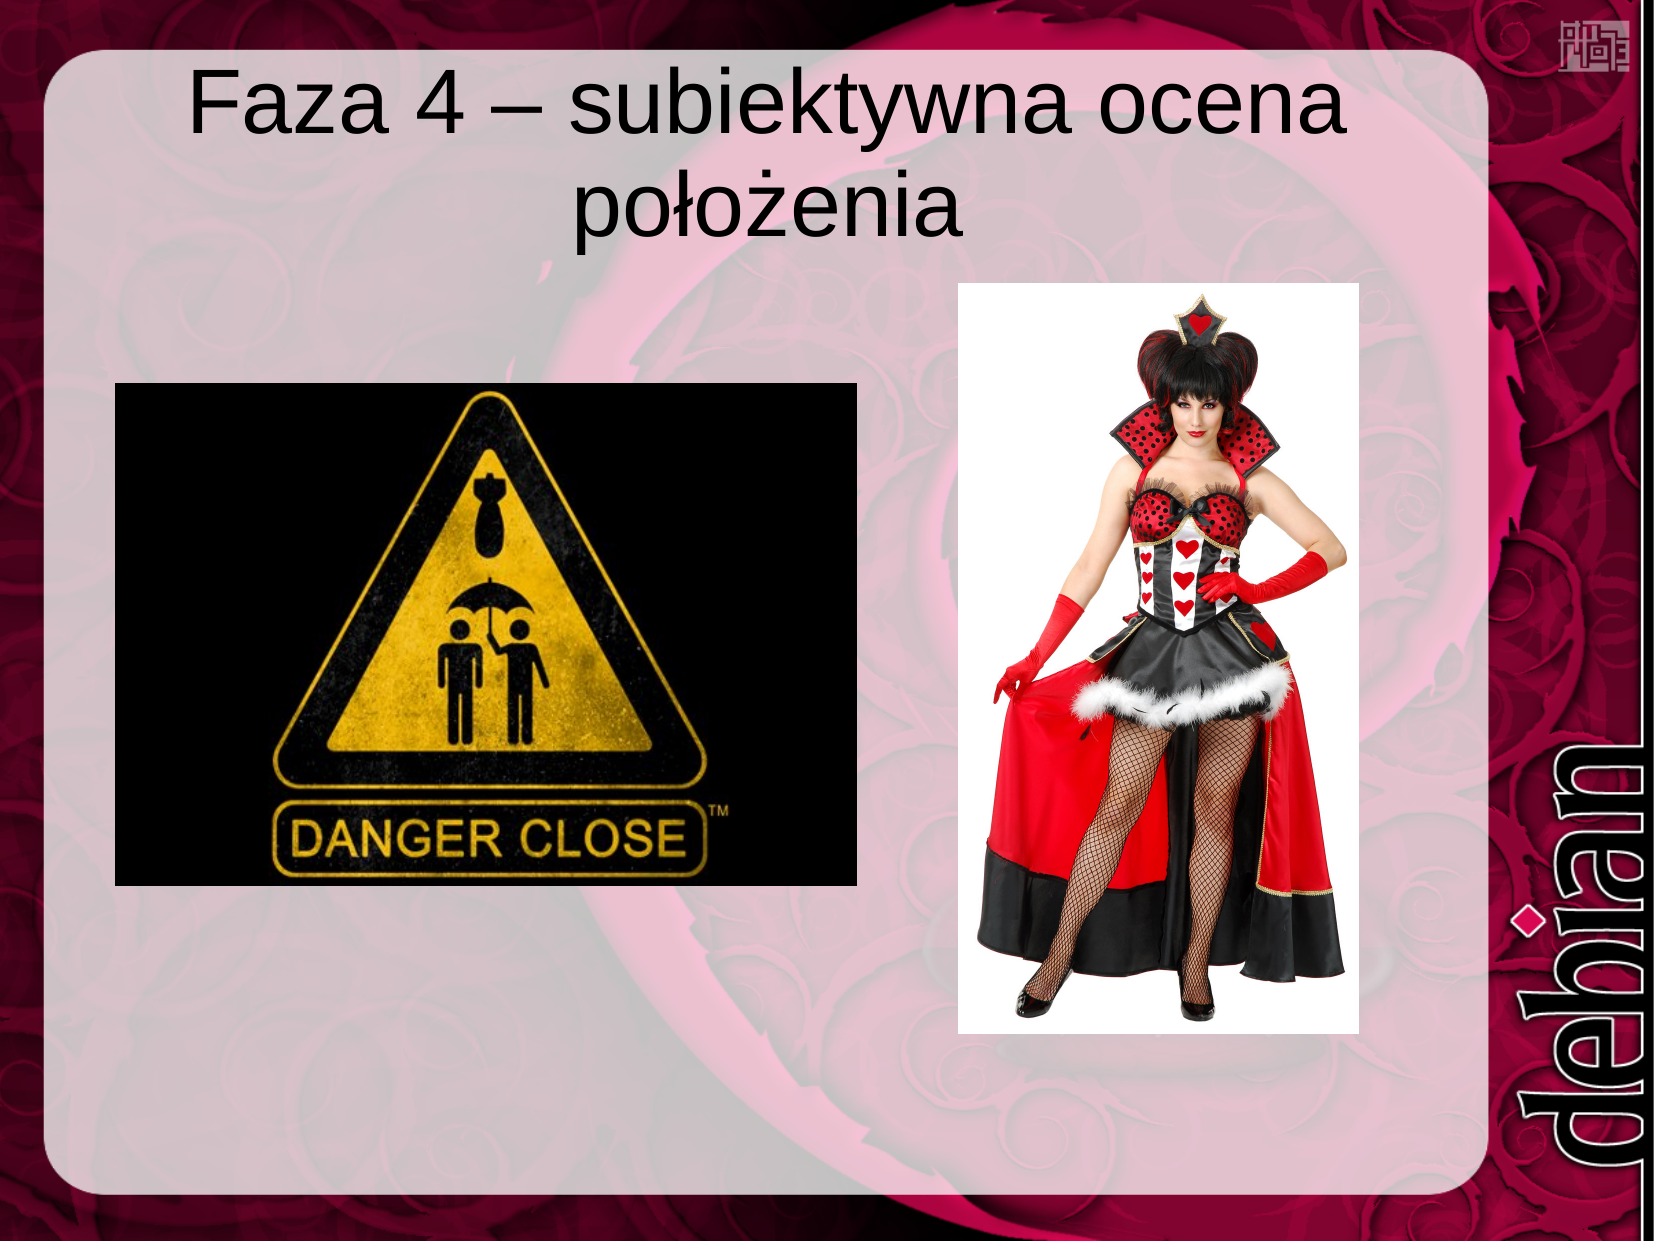

# Faza 4 – subiektywna ocena położenia